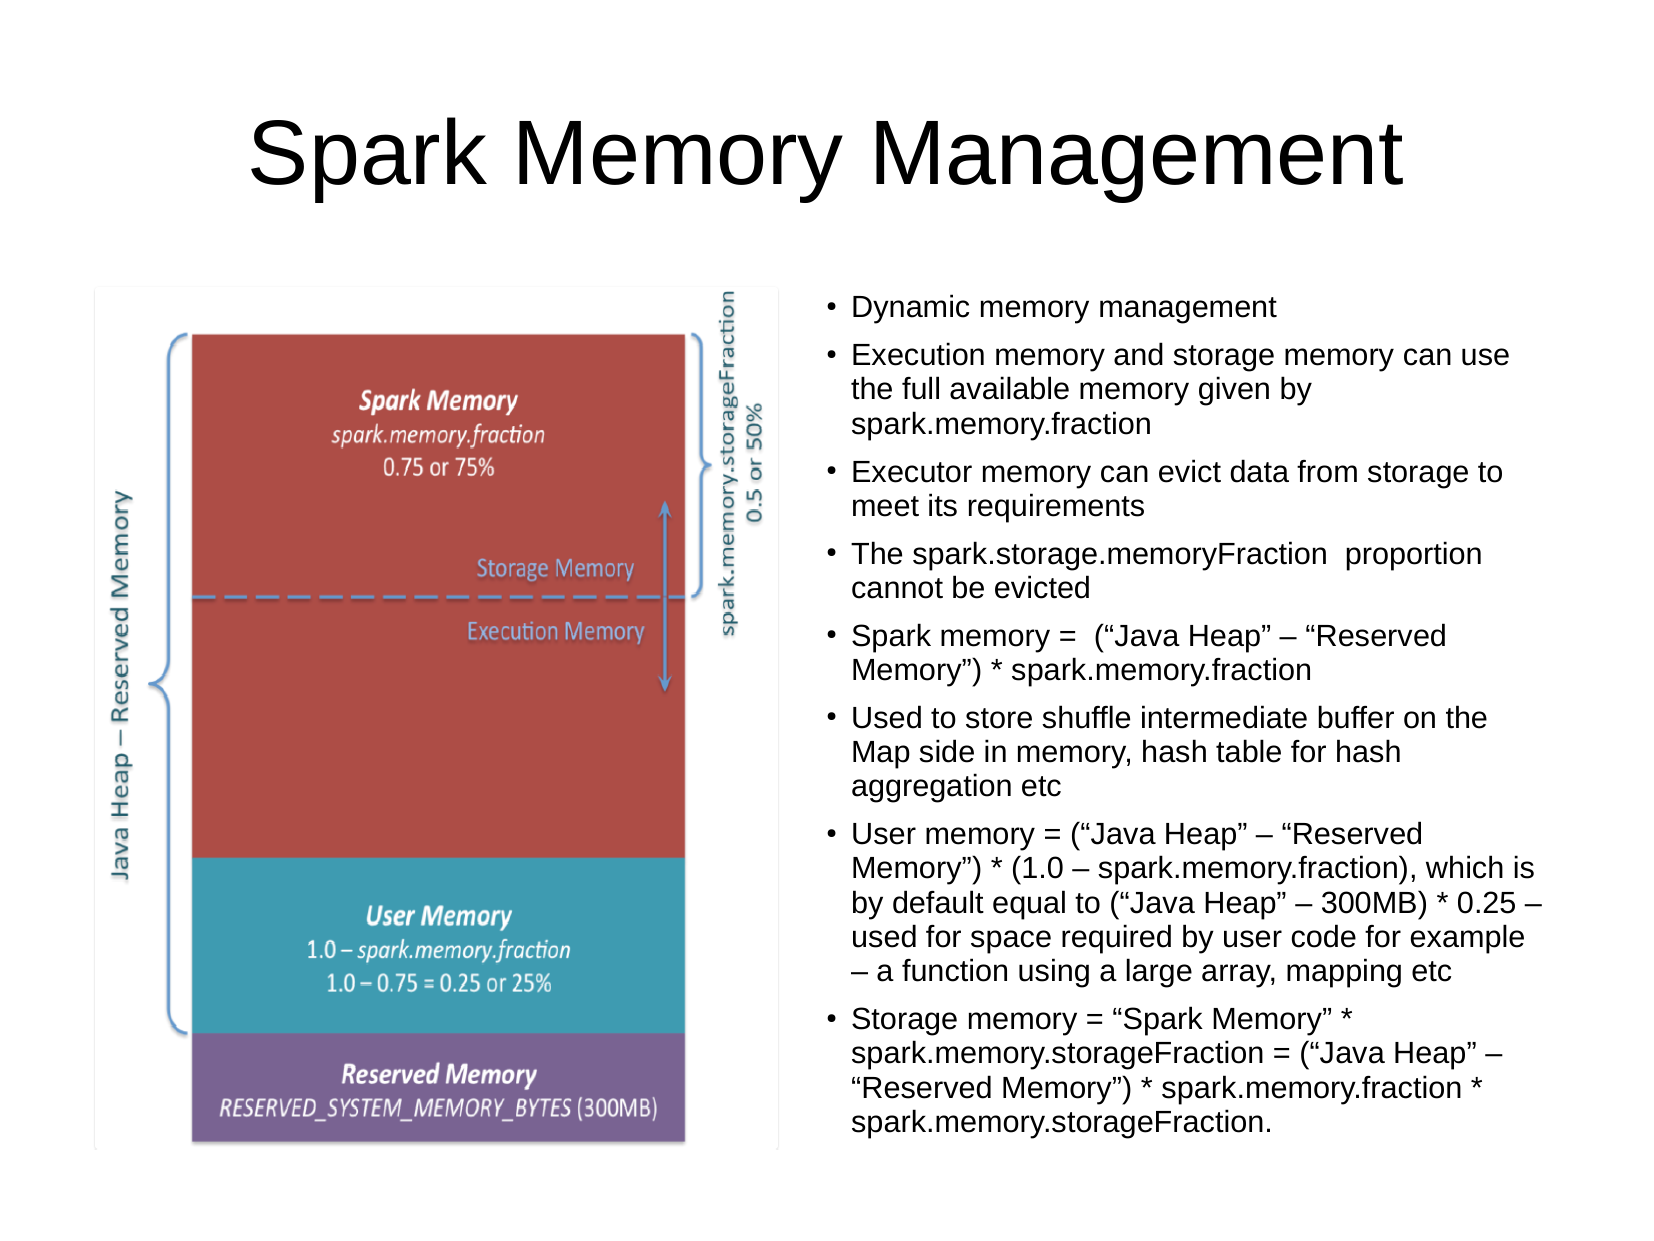

# Spark Memory Management
Dynamic memory management
Execution memory and storage memory can use the full available memory given by spark.memory.fraction
Executor memory can evict data from storage to meet its requirements
The spark.storage.memoryFraction proportion cannot be evicted
Spark memory = (“Java Heap” – “Reserved Memory”) * spark.memory.fraction
Used to store shuffle intermediate buffer on the Map side in memory, hash table for hash aggregation etc
User memory = (“Java Heap” – “Reserved Memory”) * (1.0 – spark.memory.fraction), which is by default equal to (“Java Heap” – 300MB) * 0.25 – used for space required by user code for example – a function using a large array, mapping etc
Storage memory = “Spark Memory” * spark.memory.storageFraction = (“Java Heap” – “Reserved Memory”) * spark.memory.fraction * spark.memory.storageFraction.